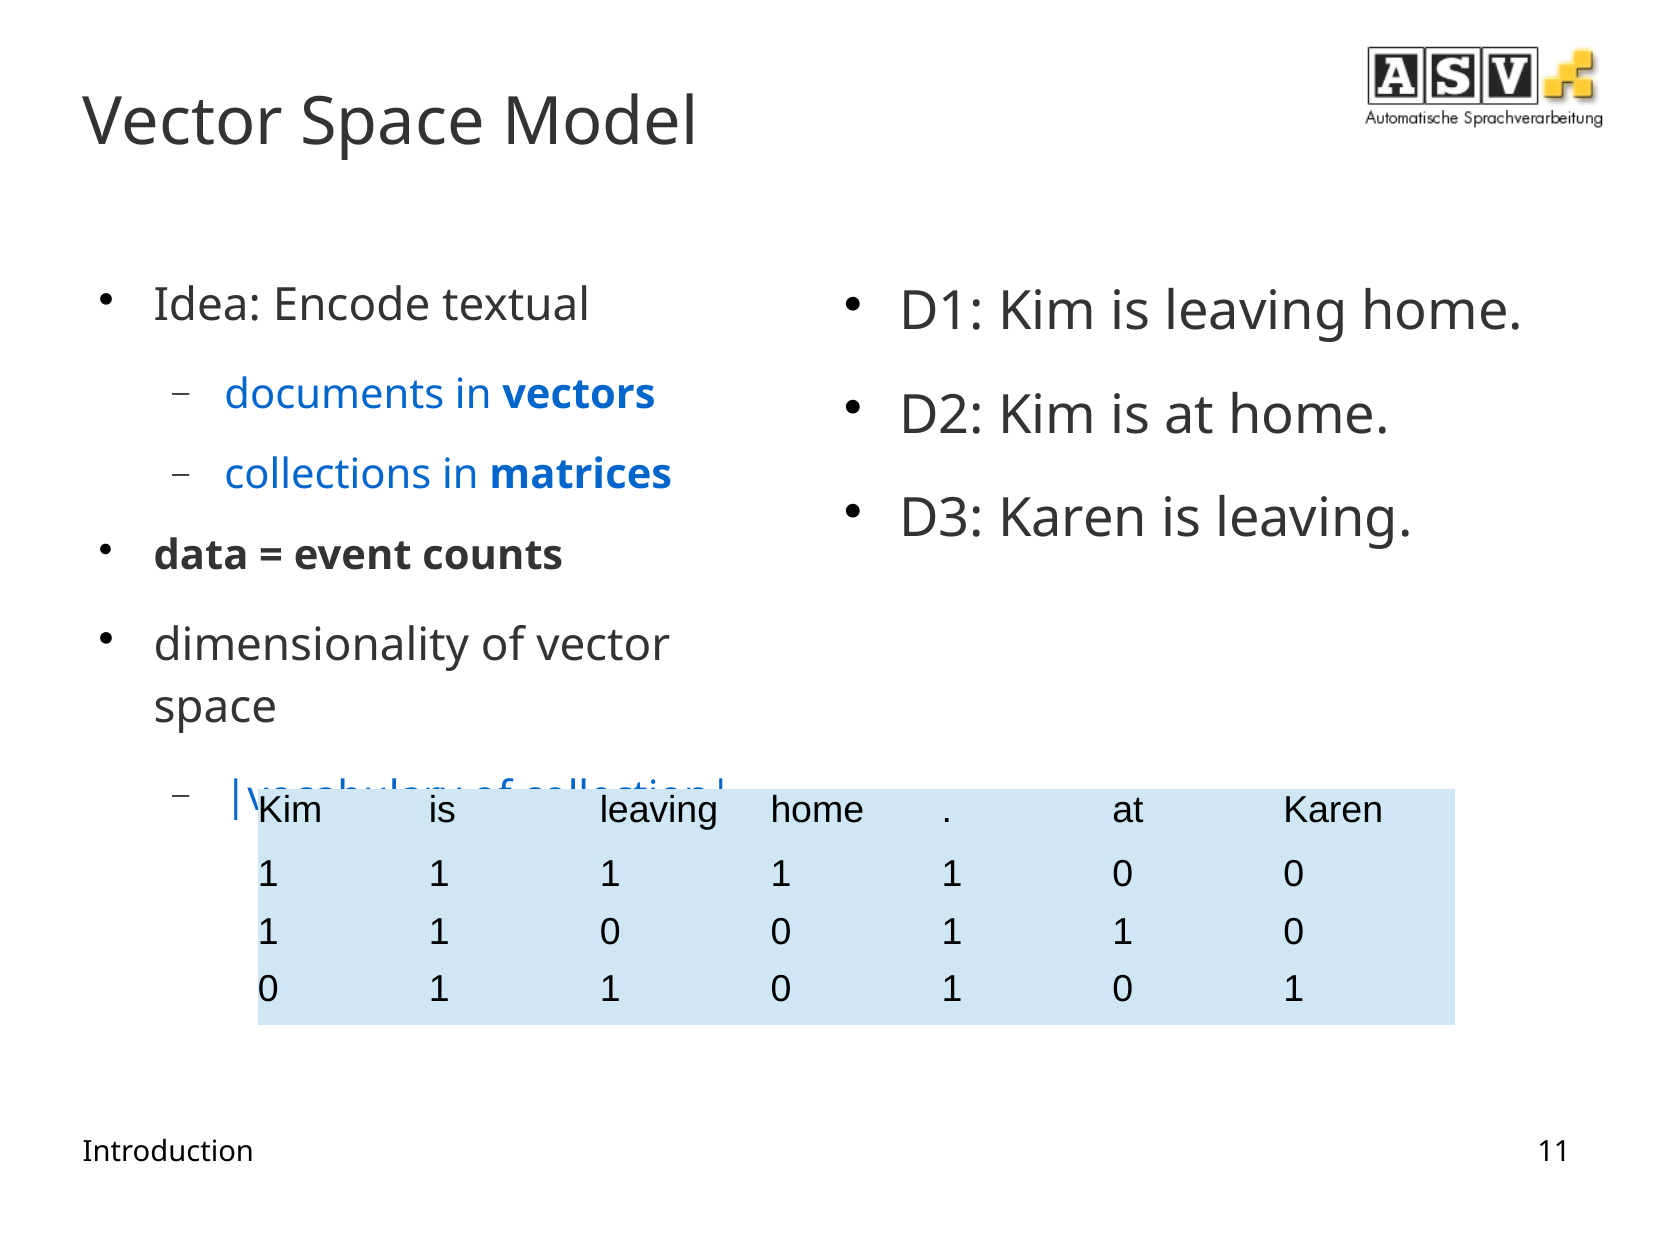

# Vector Space Model
Idea: Encode textual
documents in vectors
collections in matrices
data = event counts
dimensionality of vector space
|vocabulary of collection|
D1: Kim is leaving home.
D2: Kim is at home.
D3: Karen is leaving.
| Kim | is | leaving | home | . | at | Karen |
| --- | --- | --- | --- | --- | --- | --- |
| 1 | 1 | 1 | 1 | 1 | 0 | 0 |
| 1 | 1 | 0 | 0 | 1 | 1 | 0 |
| 0 | 1 | 1 | 0 | 1 | 0 | 1 |
Introduction
11